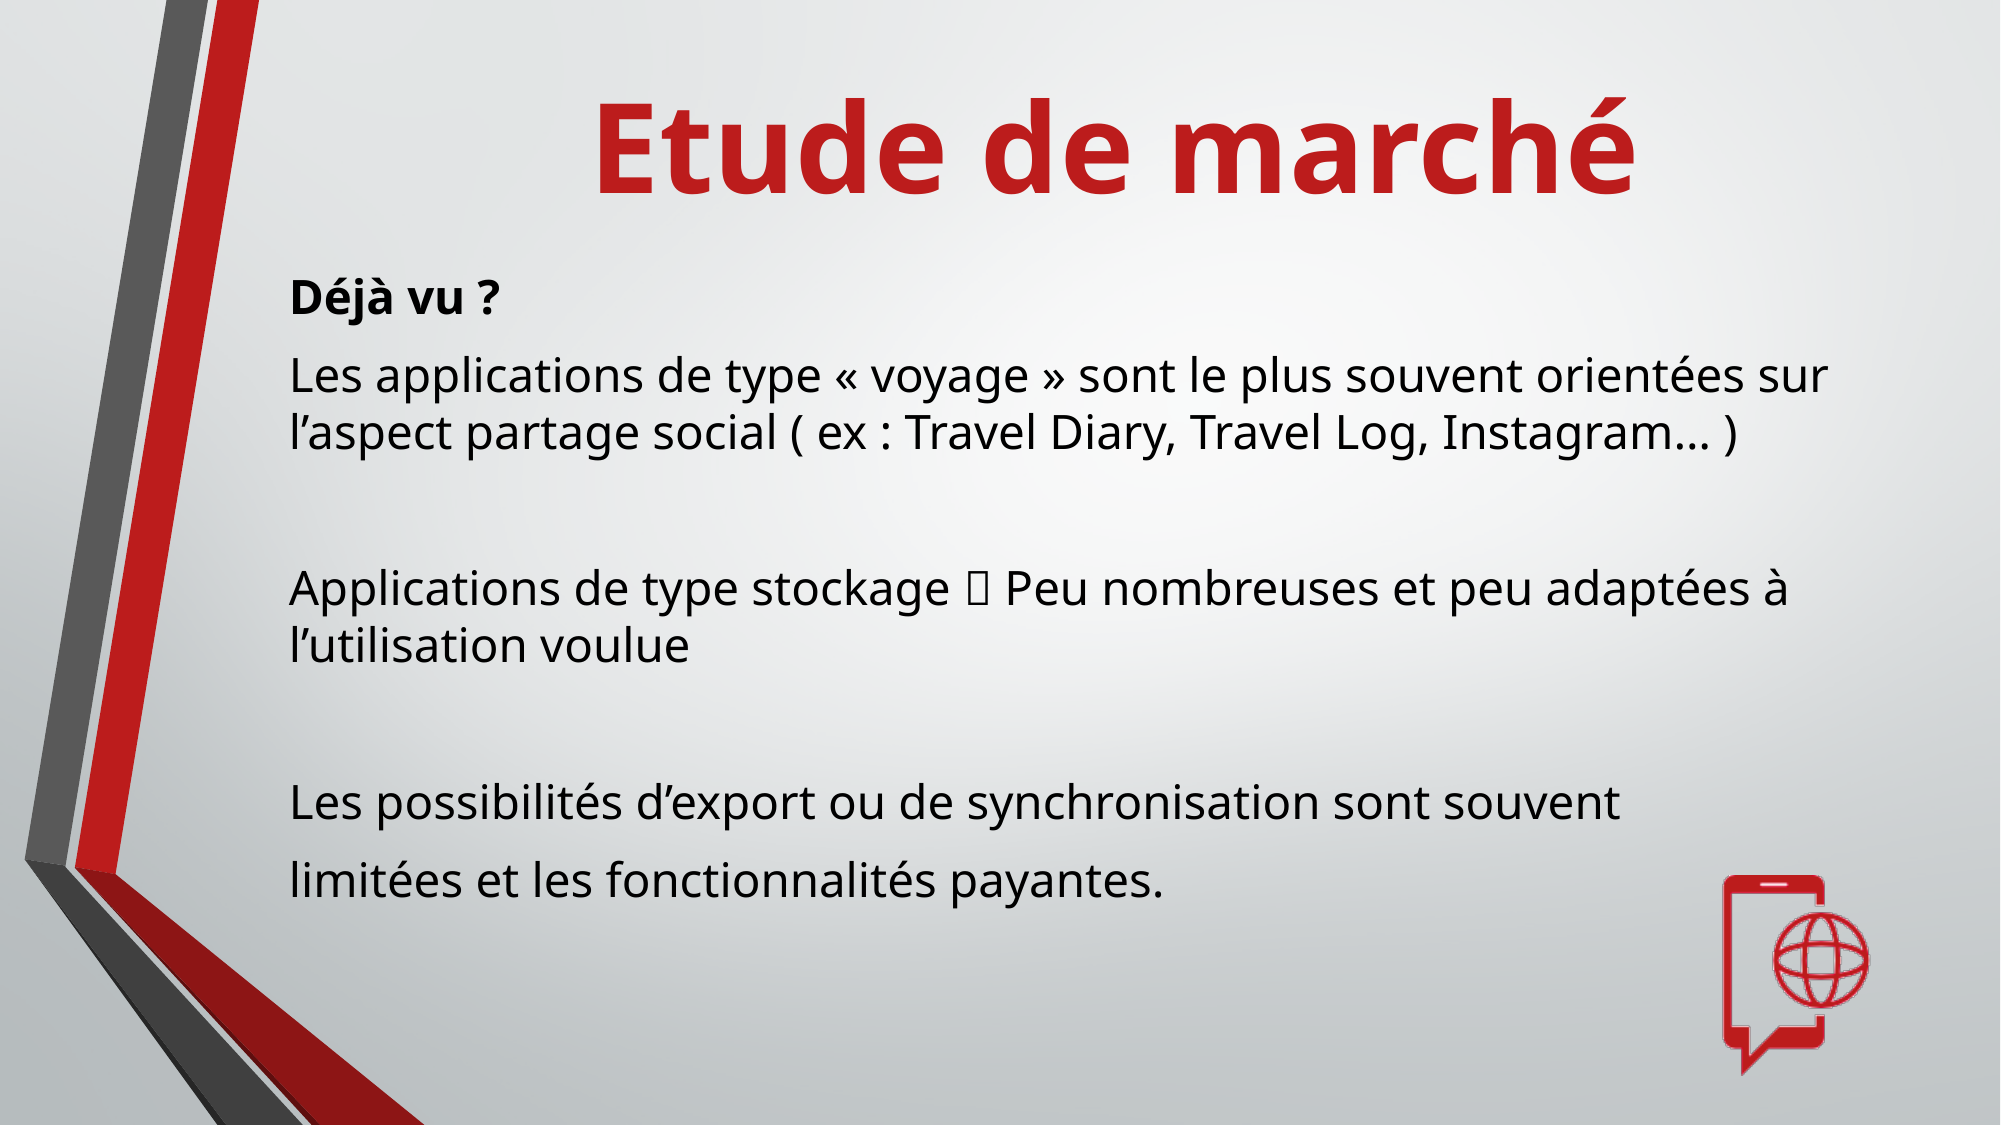

# Etude de marché
Déjà vu ?
Les applications de type « voyage » sont le plus souvent orientées sur l’aspect partage social ( ex : Travel Diary, Travel Log, Instagram… )
Applications de type stockage  Peu nombreuses et peu adaptées à l’utilisation voulue
Les possibilités d’export ou de synchronisation sont souvent
limitées et les fonctionnalités payantes.